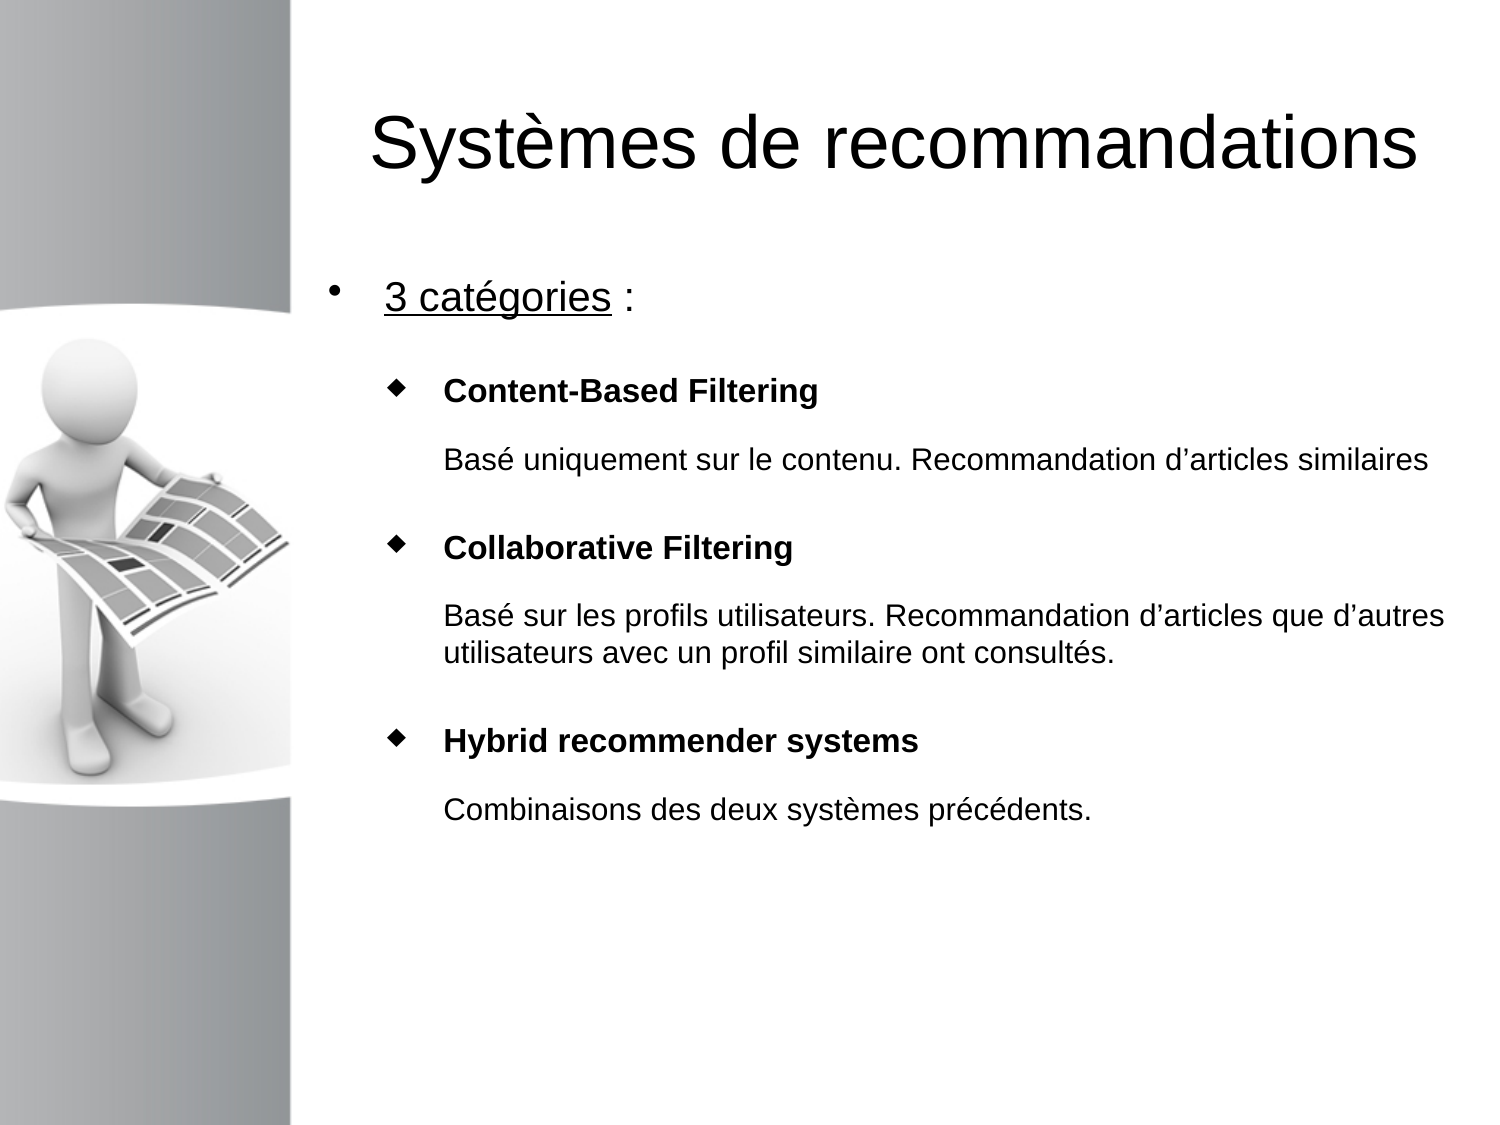

# Systèmes de recommandations
3 catégories :
Content-Based Filtering
Basé uniquement sur le contenu. Recommandation d’articles similaires
Collaborative Filtering
Basé sur les profils utilisateurs. Recommandation d’articles que d’autres utilisateurs avec un profil similaire ont consultés.
Hybrid recommender systems
Combinaisons des deux systèmes précédents.